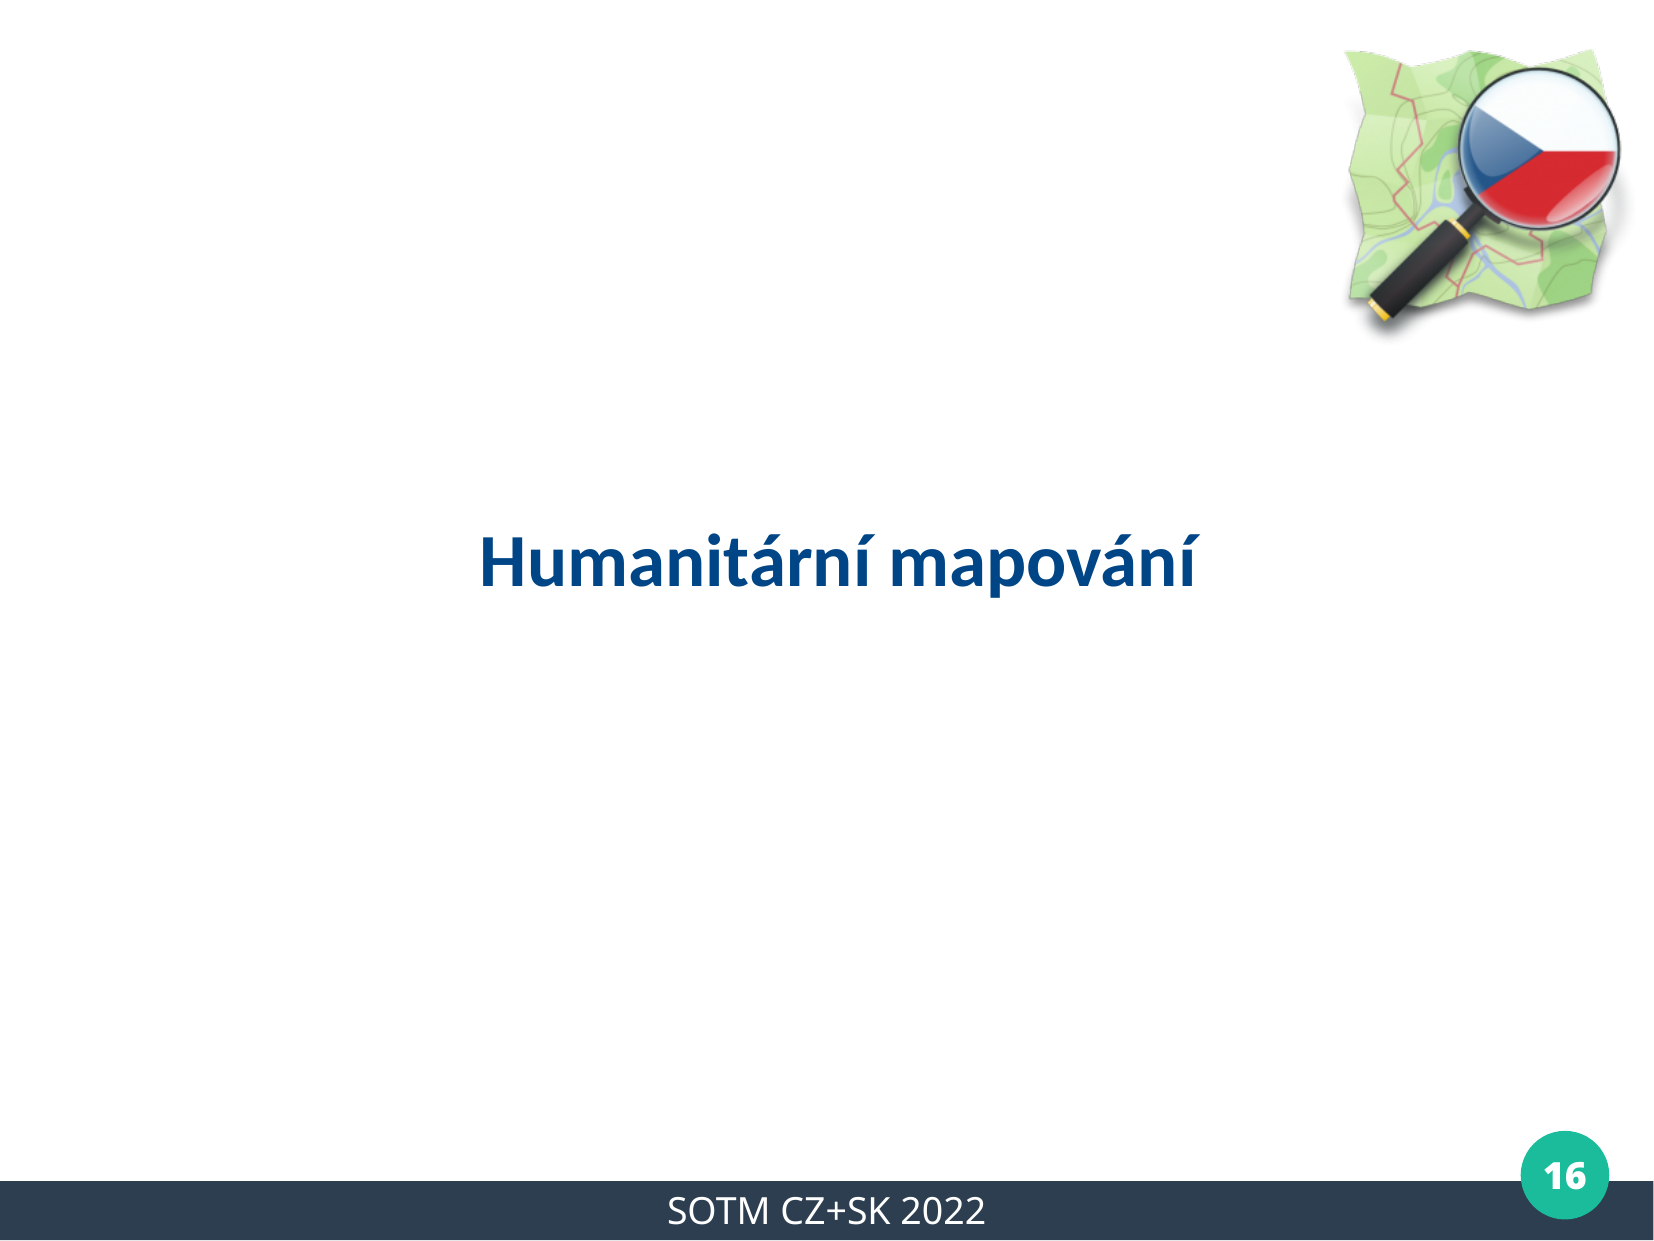

# Humanitární mapování
16
SOTM CZ+SK 2022